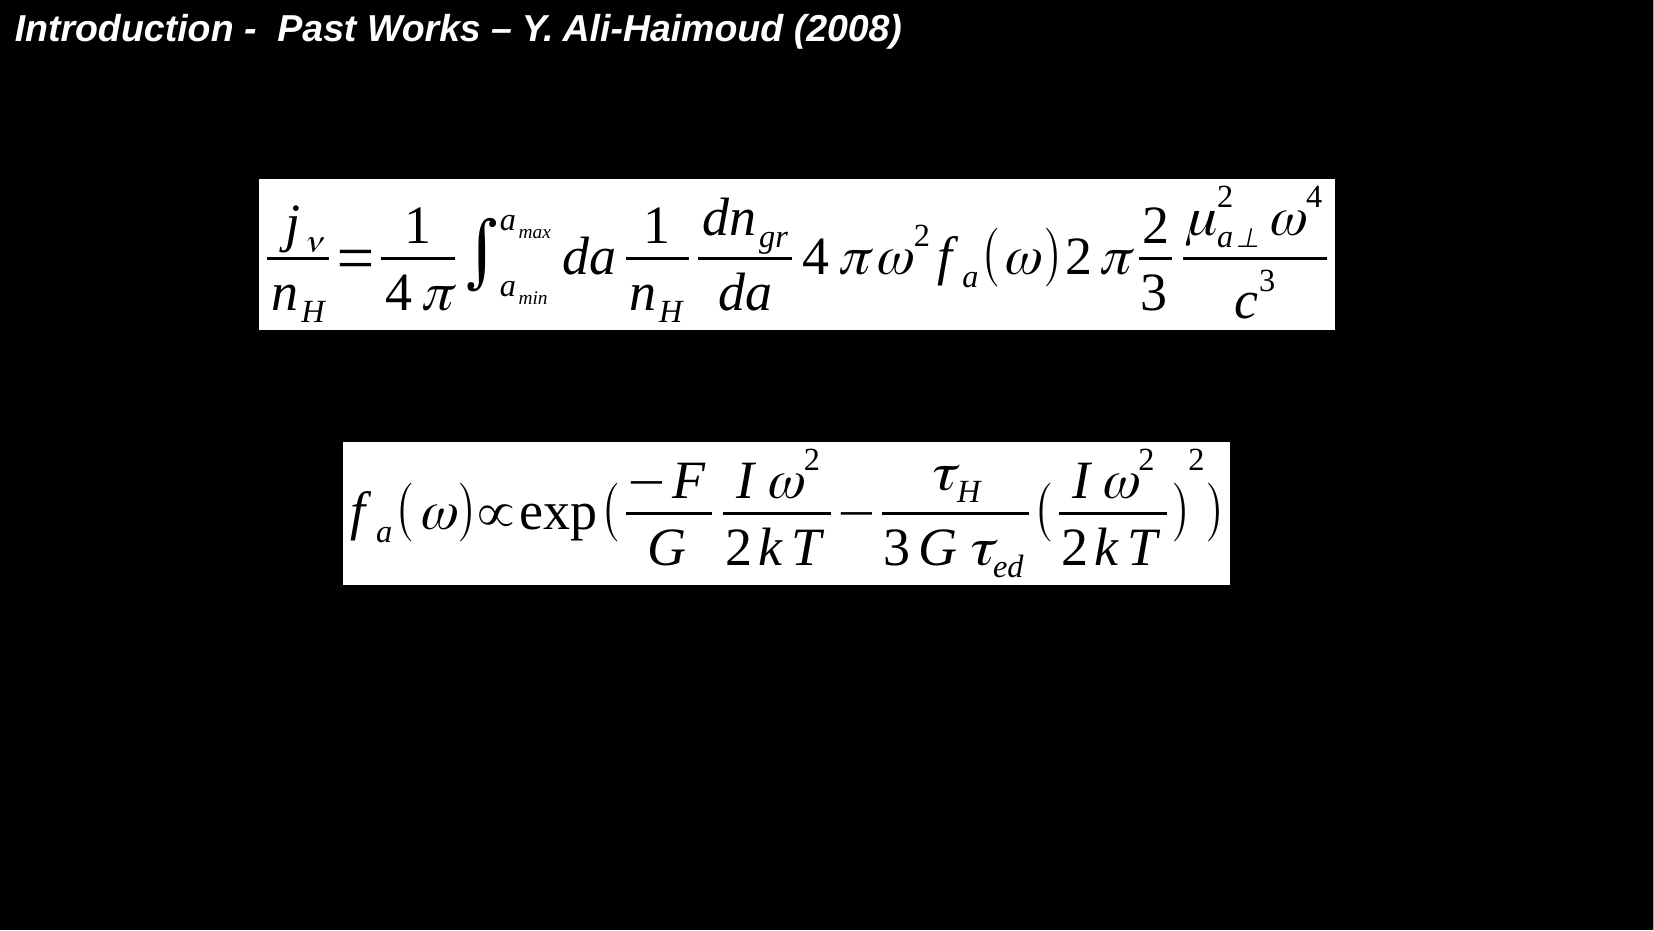

Introduction - Past Works – Y. Ali-Haimoud (2008)